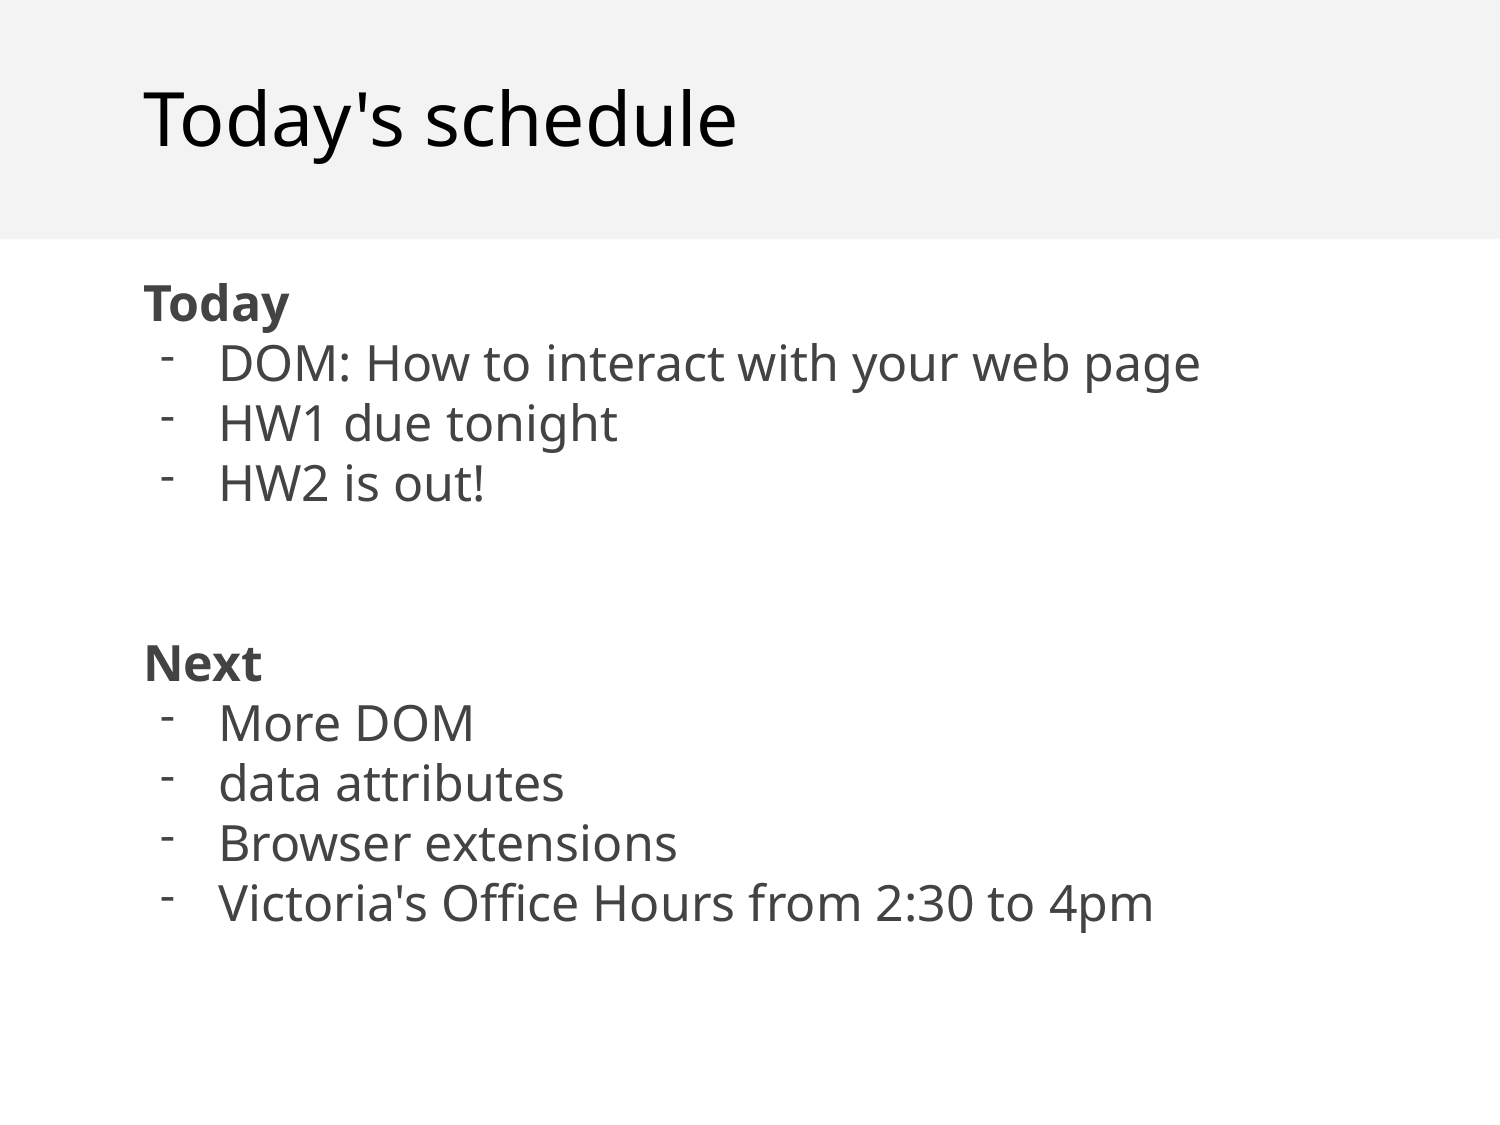

# Today's schedule
Today
DOM: How to interact with your web page
HW1 due tonight
HW2 is out!
Next
More DOM
data attributes
Browser extensions
Victoria's Office Hours from 2:30 to 4pm